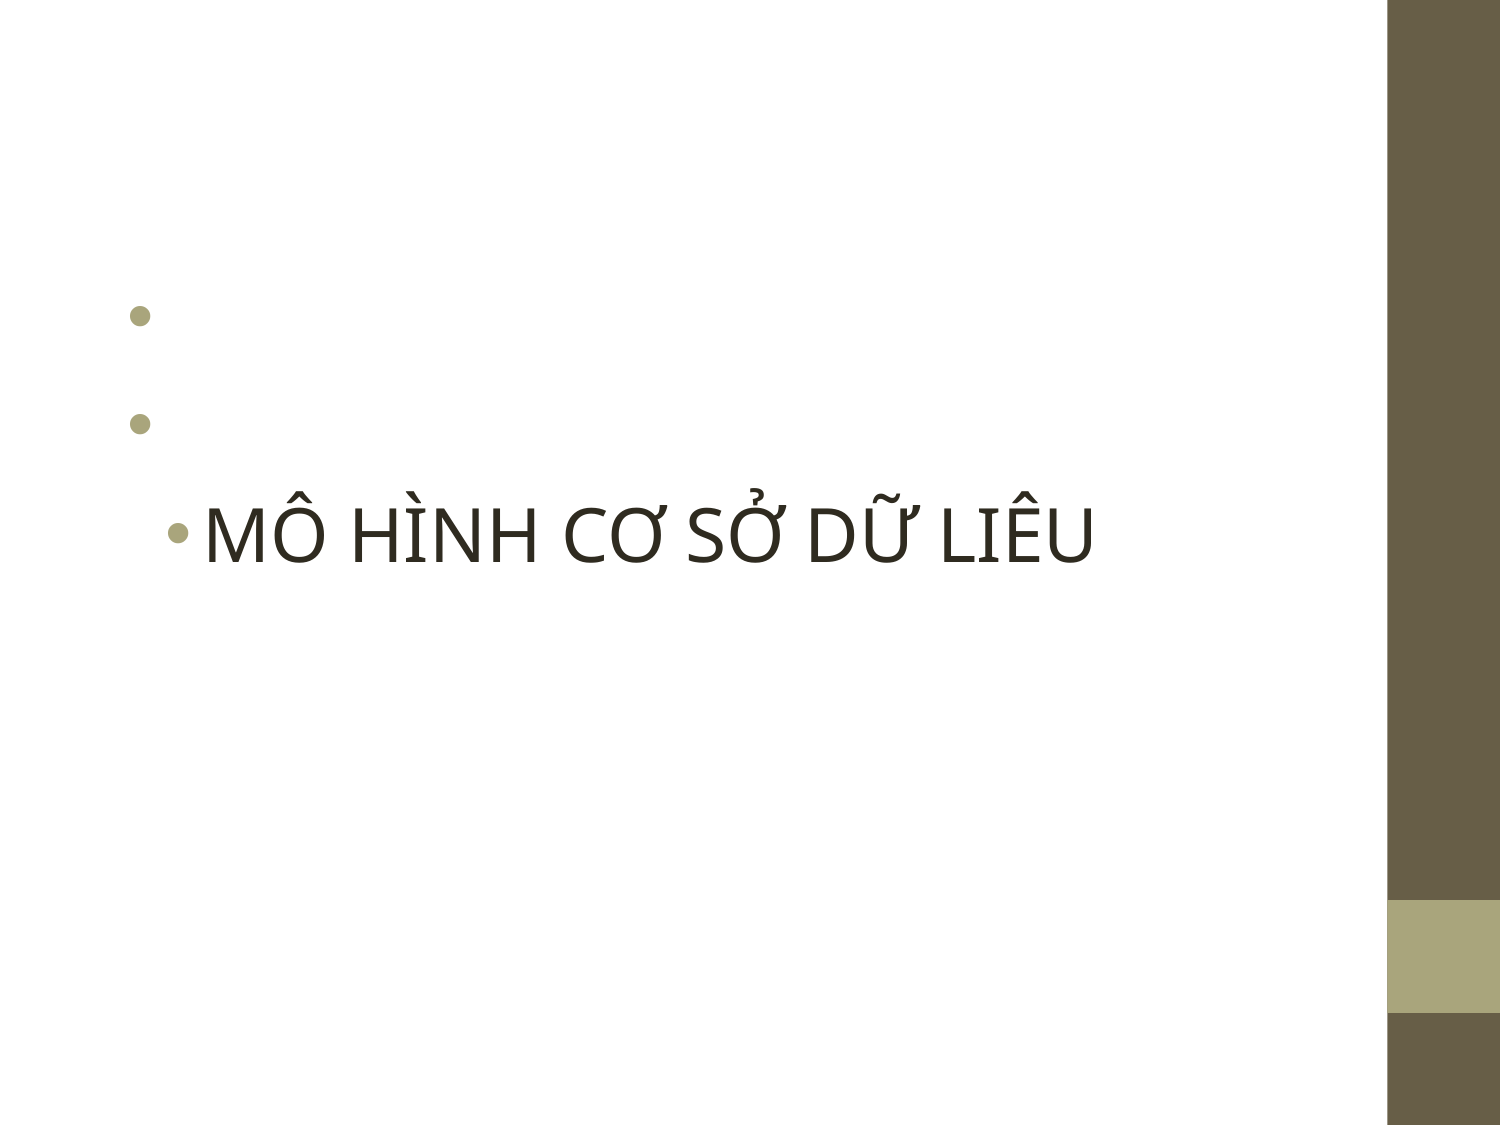

#
MÔ HÌNH CƠ SỞ DỮ LIÊU